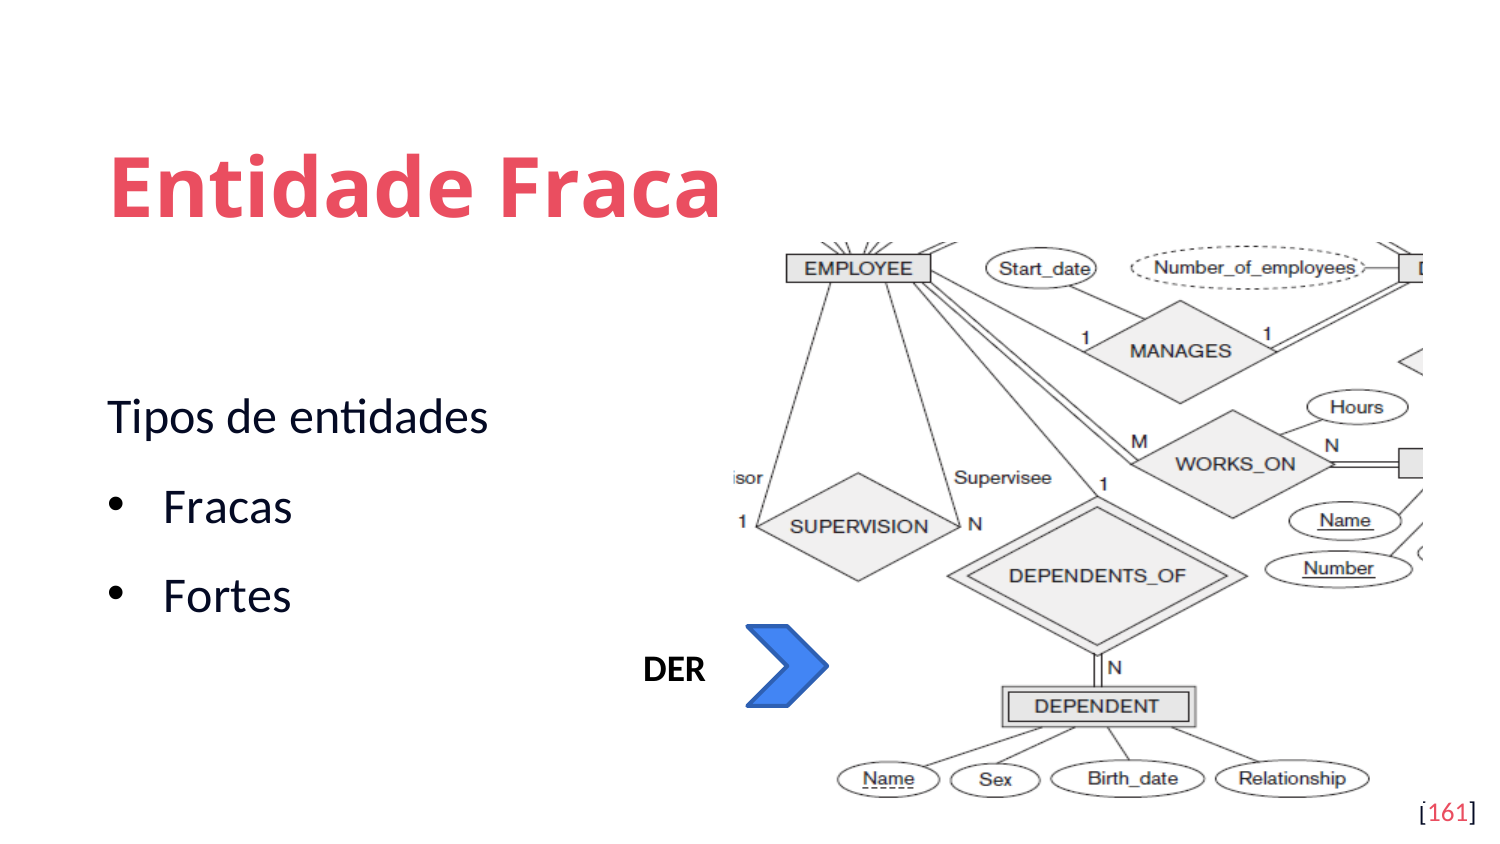

Entidade Fraca
Tipos de entidades
Fracas
Fortes
DER